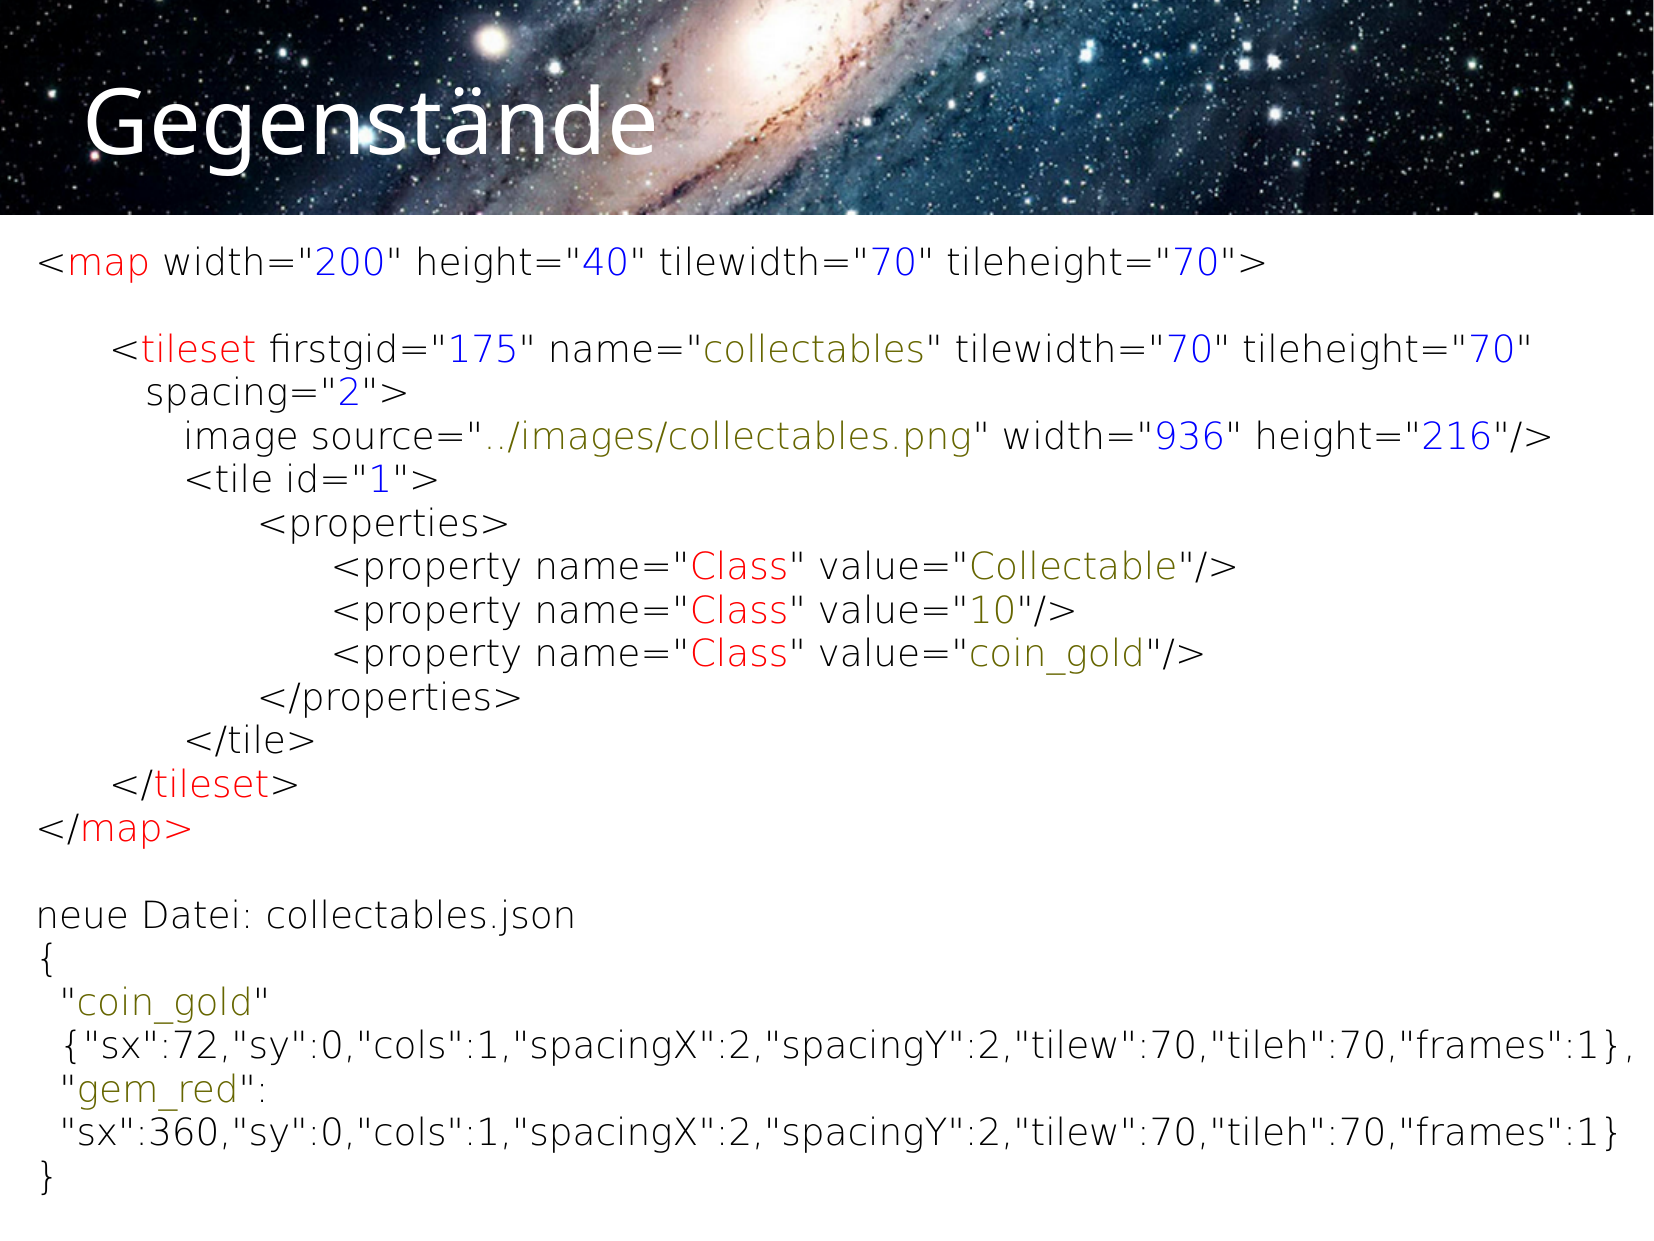

# Gegenstände
<map width="200" height="40" tilewidth="70" tileheight="70">
	<tileset firstgid="175" name="collectables" tilewidth="70" tileheight="70"
	 spacing="2">
		image source="../images/collectables.png" width="936" height="216"/>
		<tile id="1">
			<properties>
				<property name="Class" value="Collectable"/>
				<property name="Class" value="10"/>
				<property name="Class" value="coin_gold"/>
			</properties>
		</tile>
 	</tileset>
</map>
neue Datei: collectables.json
{
 "coin_gold"
 {"sx":72,"sy":0,"cols":1,"spacingX":2,"spacingY":2,"tilew":70,"tileh":70,"frames":1},
 "gem_red":
 "sx":360,"sy":0,"cols":1,"spacingX":2,"spacingY":2,"tilew":70,"tileh":70,"frames":1}
}